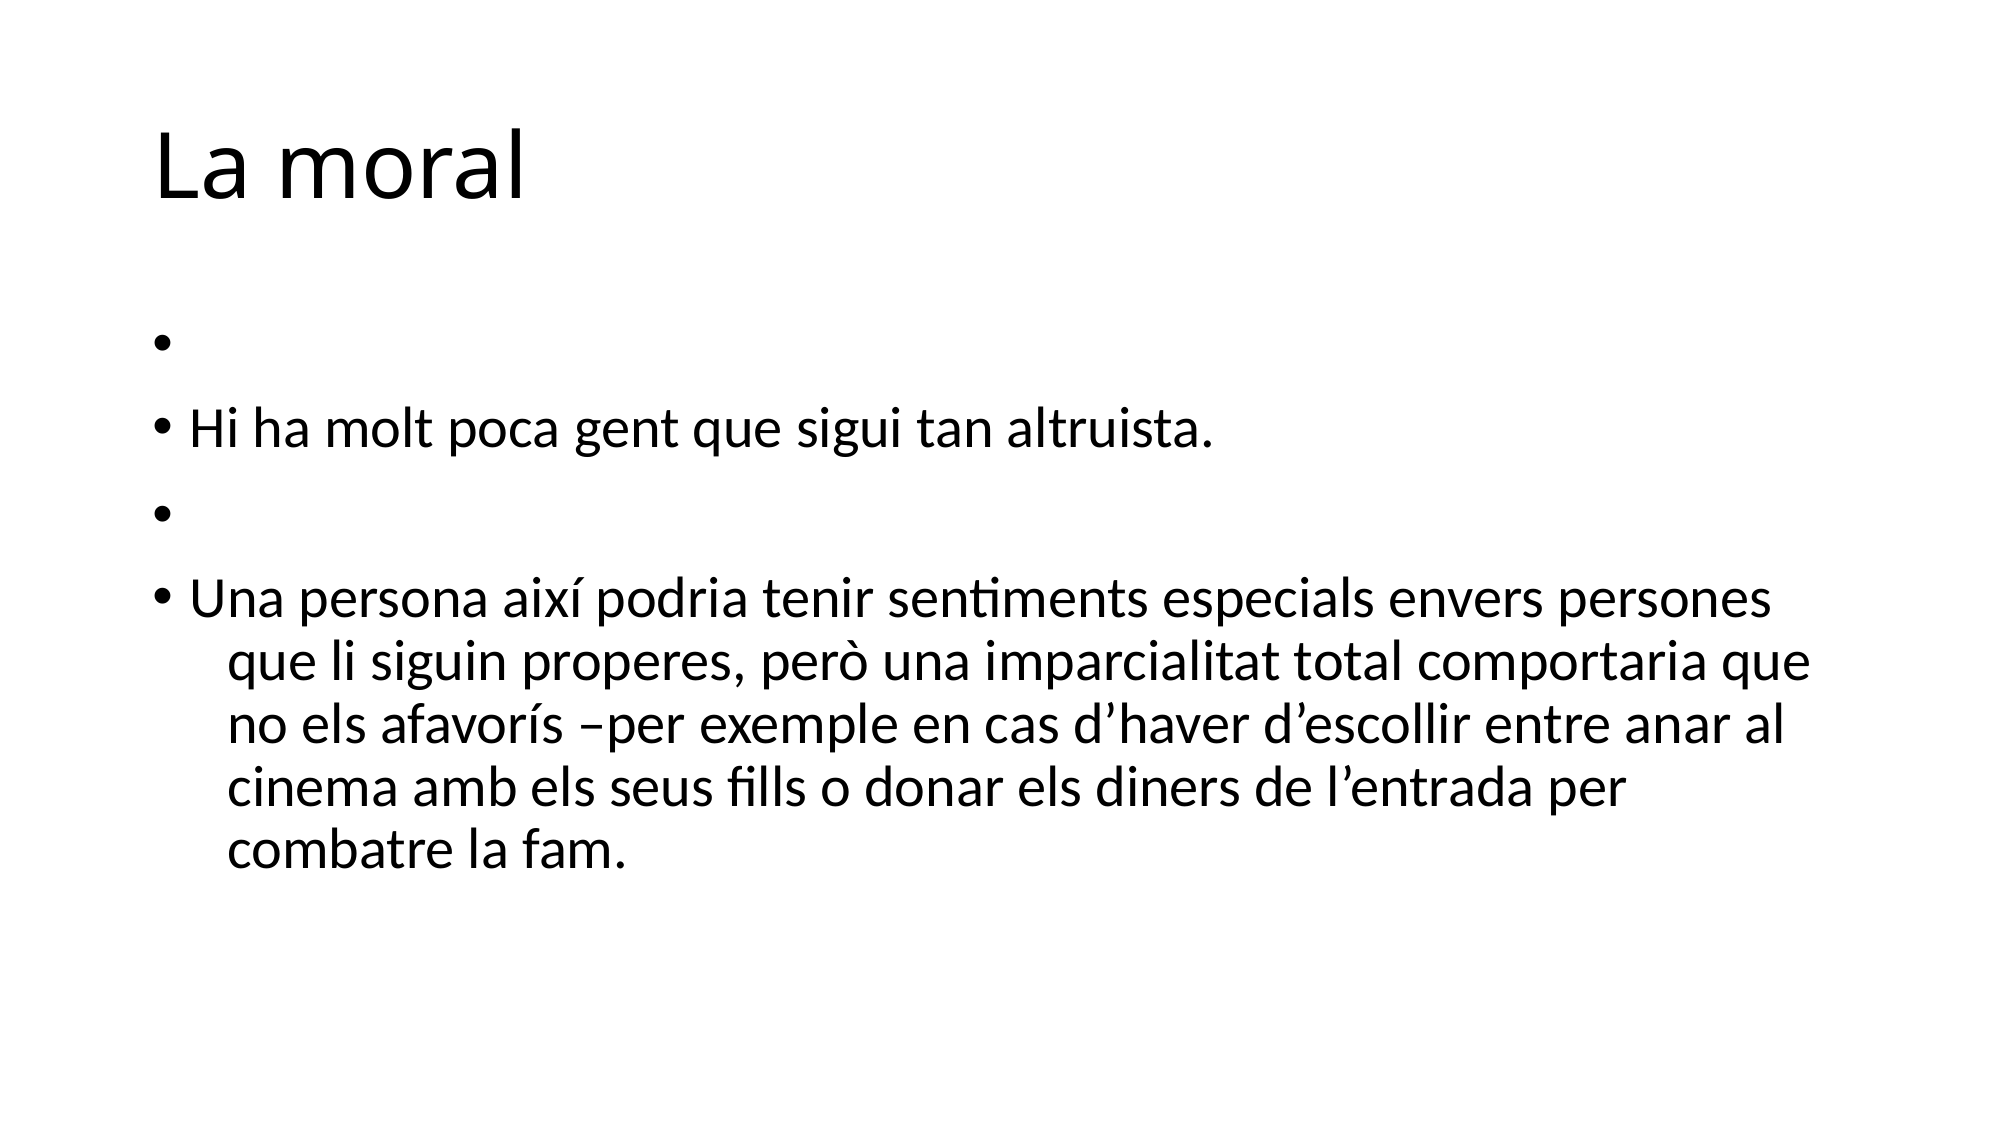

# La moral
Hi ha molt poca gent que sigui tan altruista.
Una persona així podria tenir sentiments especials envers persones que li siguin properes, però una imparcialitat total comportaria que no els afavorís –per exemple en cas d’haver d’escollir entre anar al cinema amb els seus fills o donar els diners de l’entrada per combatre la fam.